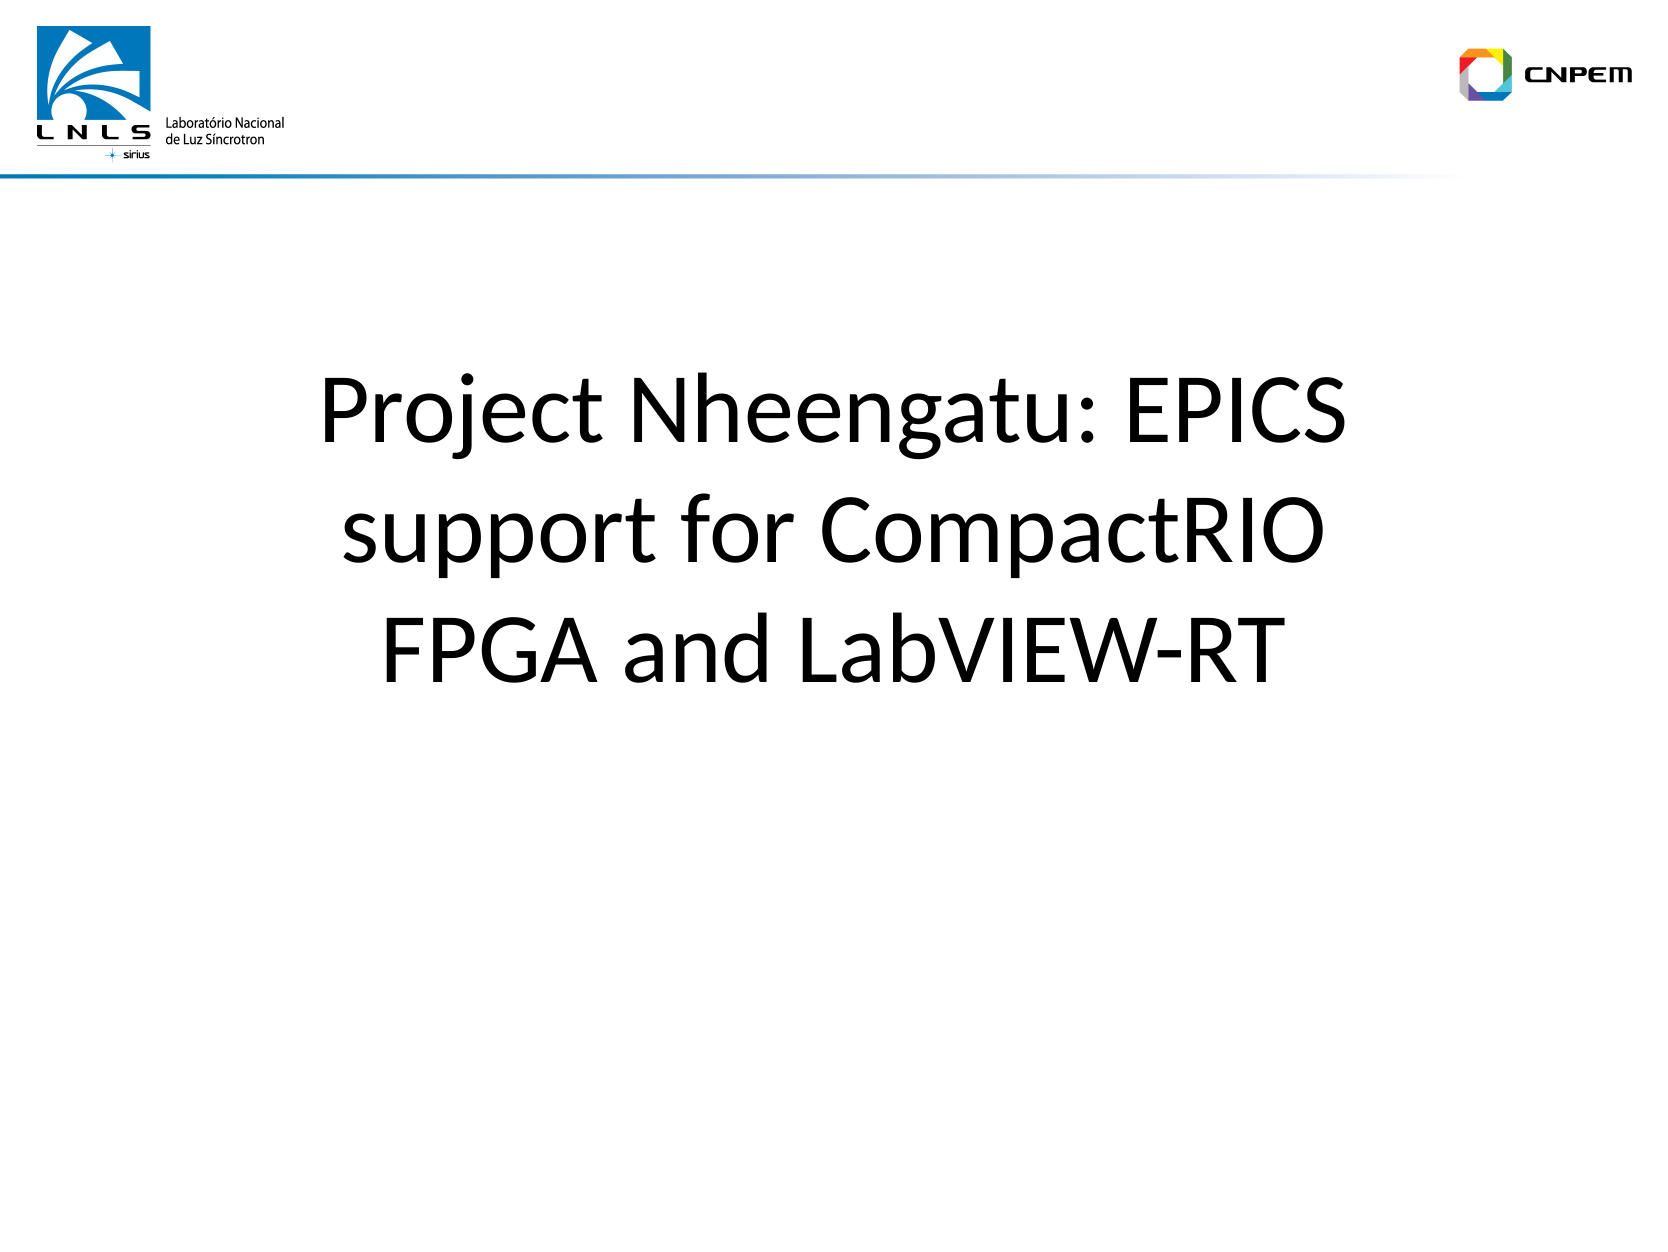

# Project Nheengatu: EPICS support for CompactRIO FPGA and LabVIEW-RT